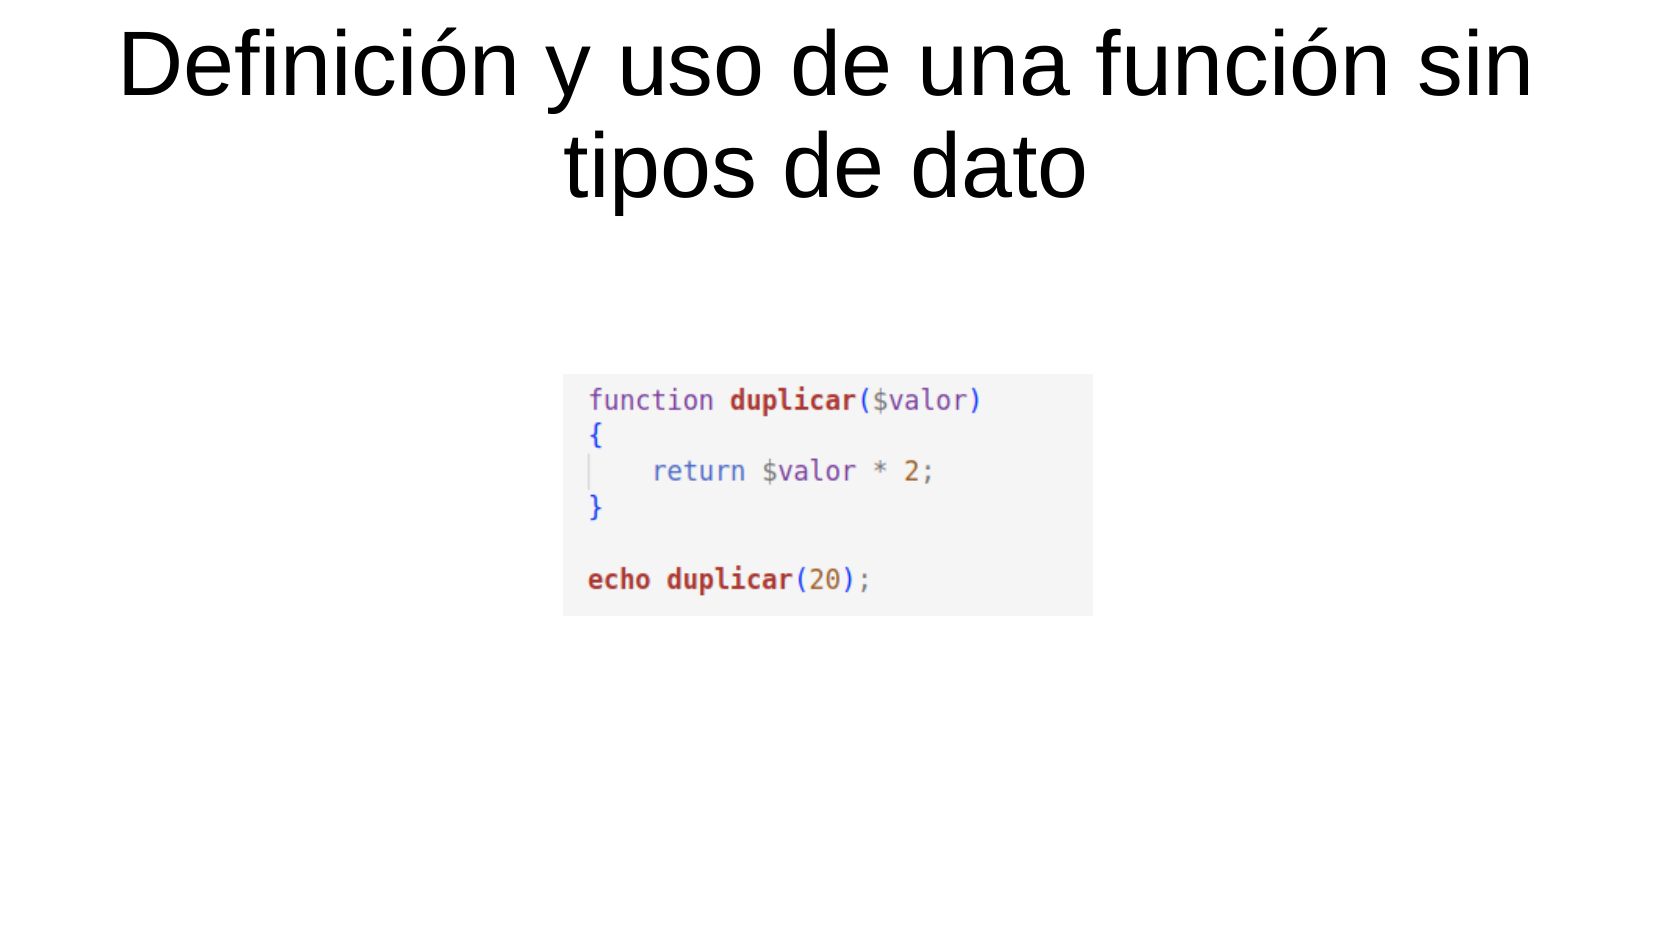

# Definición y uso de una función sin tipos de dato